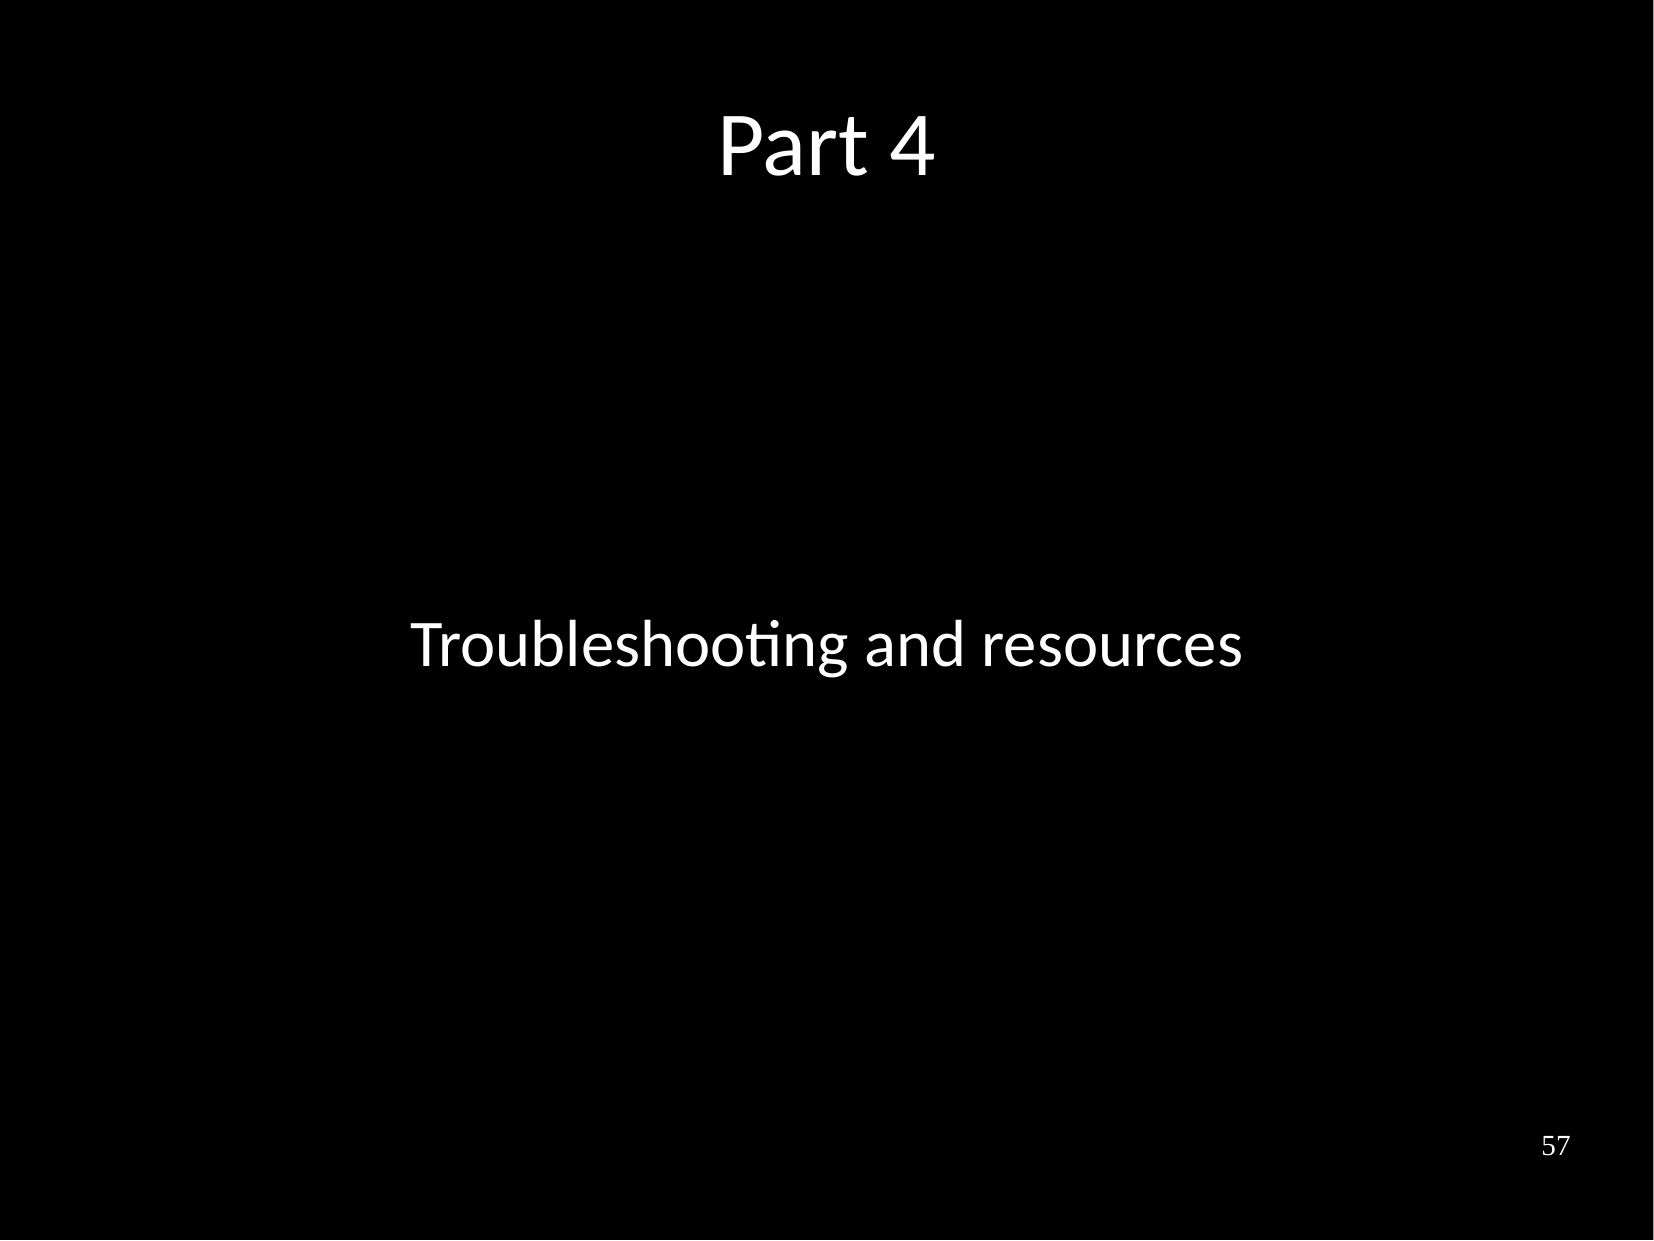

# Part 4
Troubleshooting and resources
57